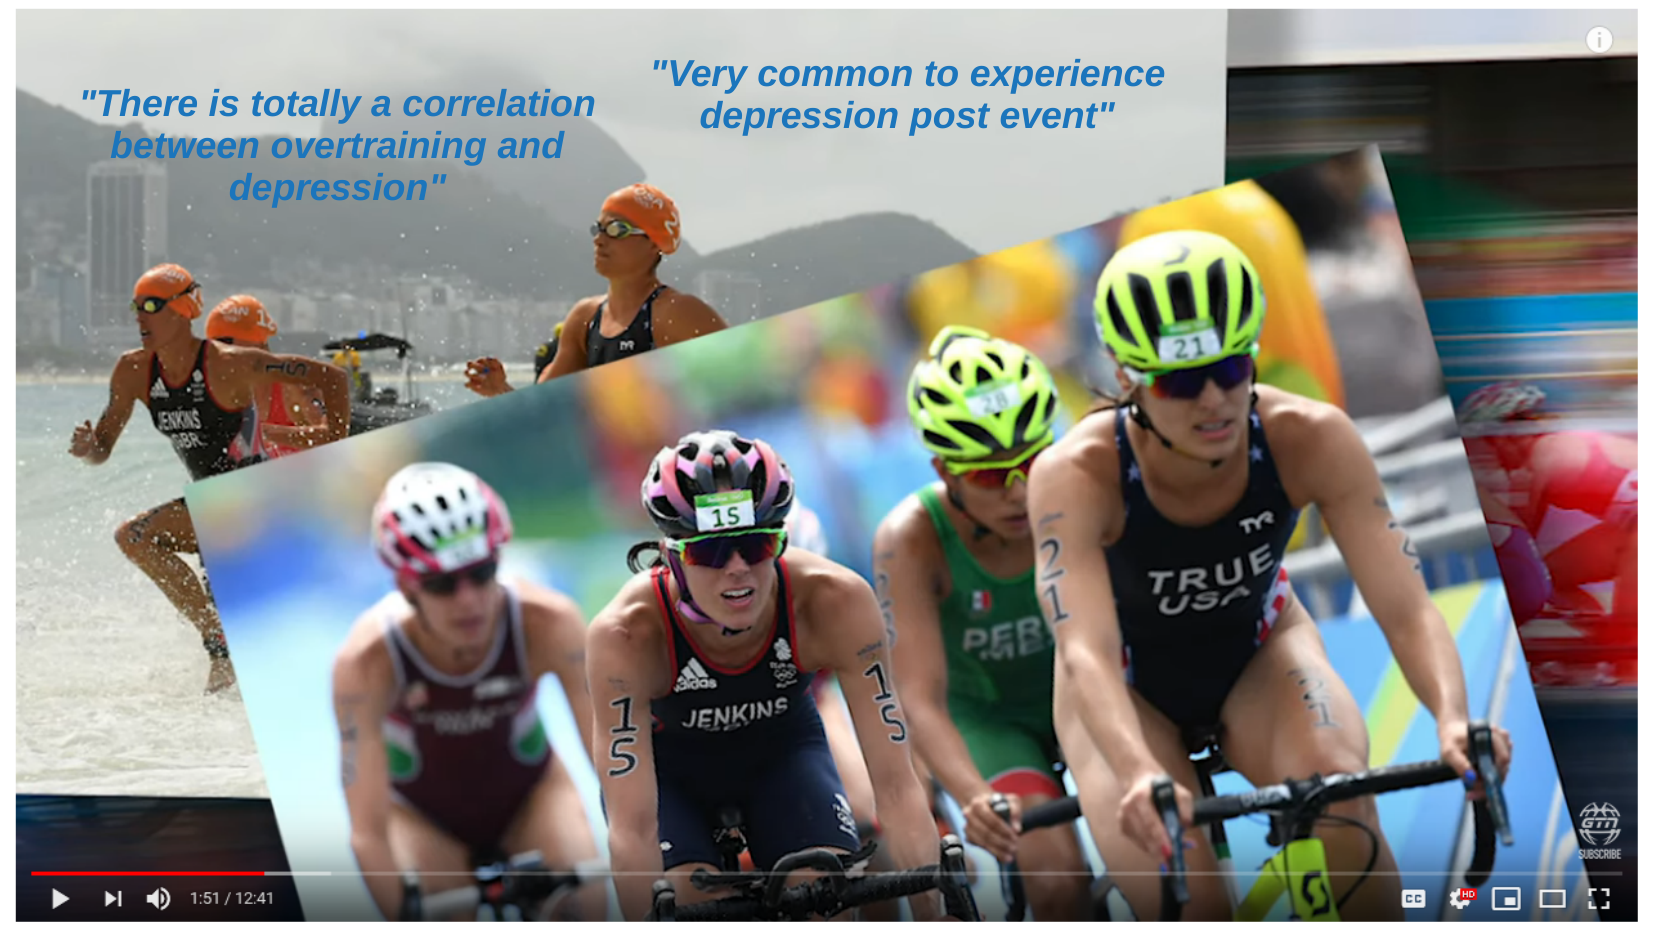

"Very common to experience depression post event"
"There is totally a correlation between overtraining and depression"